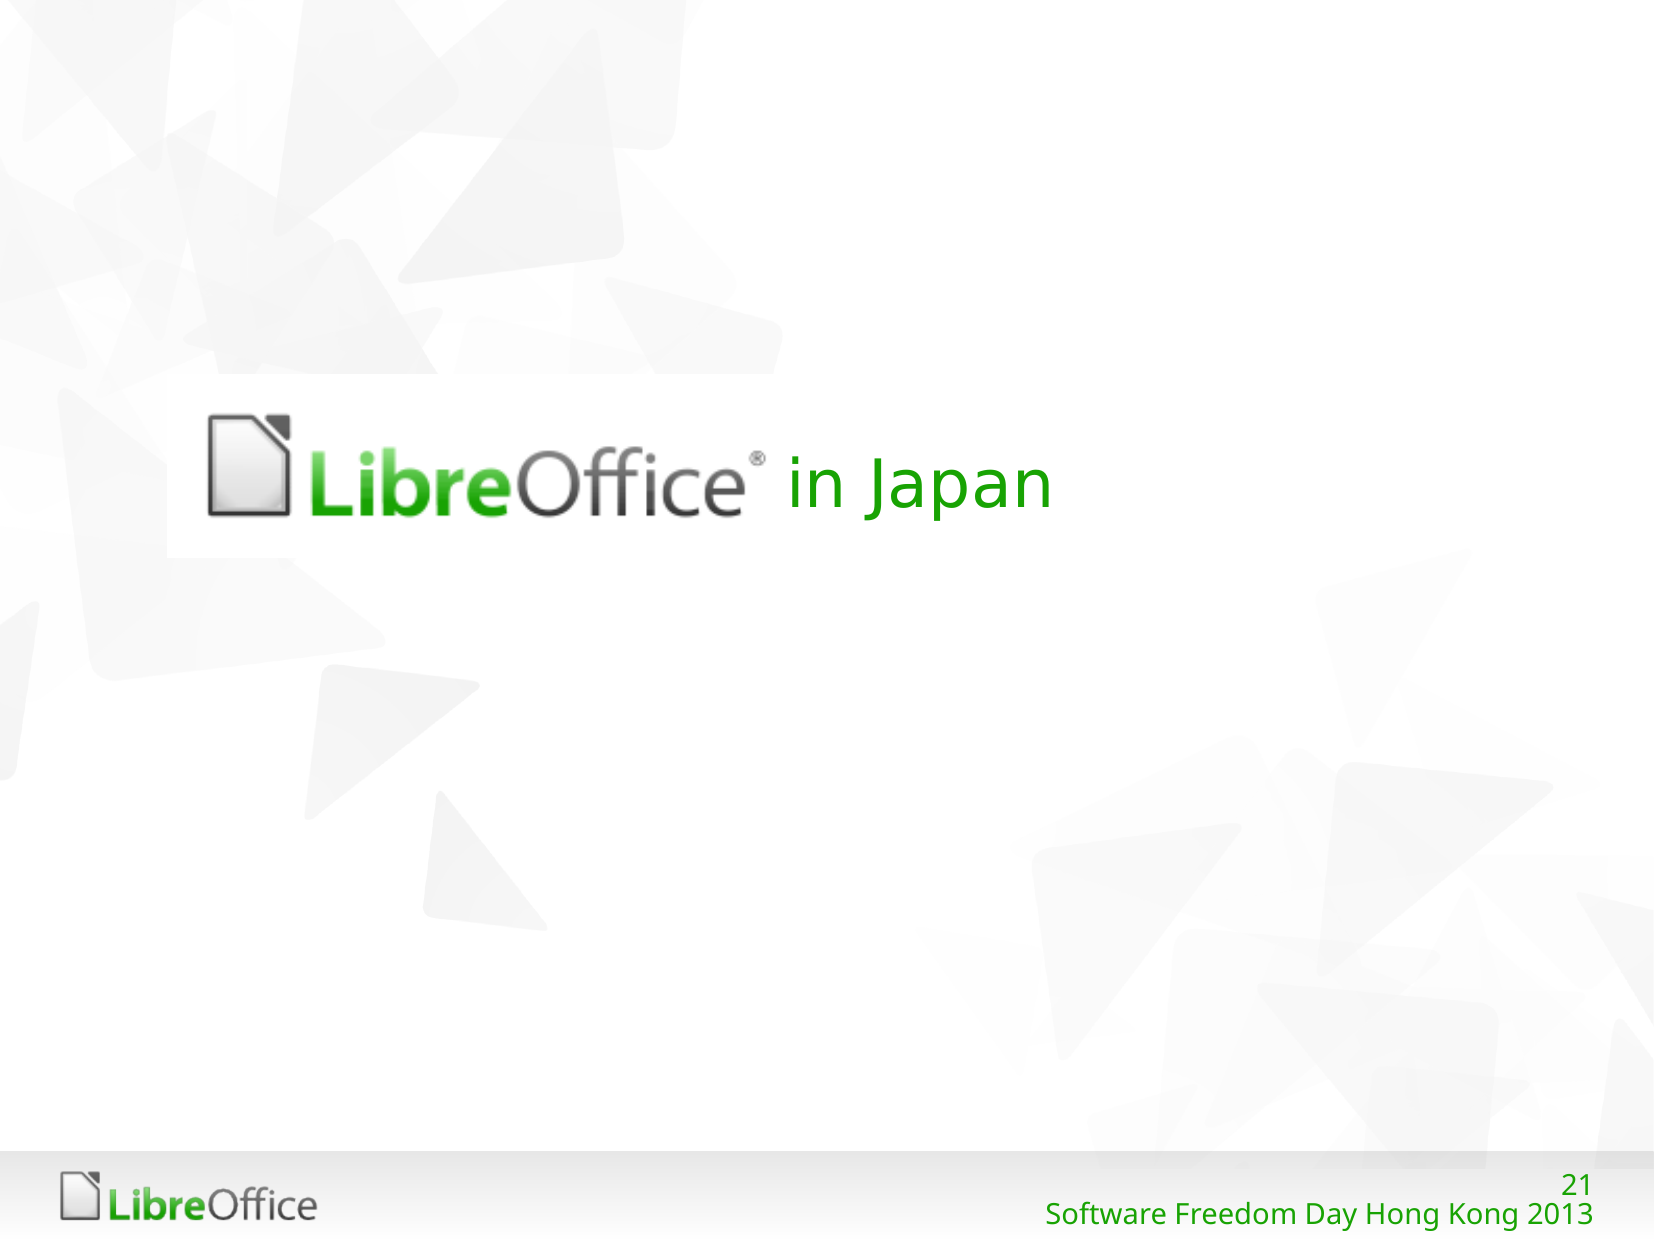

# in Japan
21
Software Freedom Day Hong Kong 2013